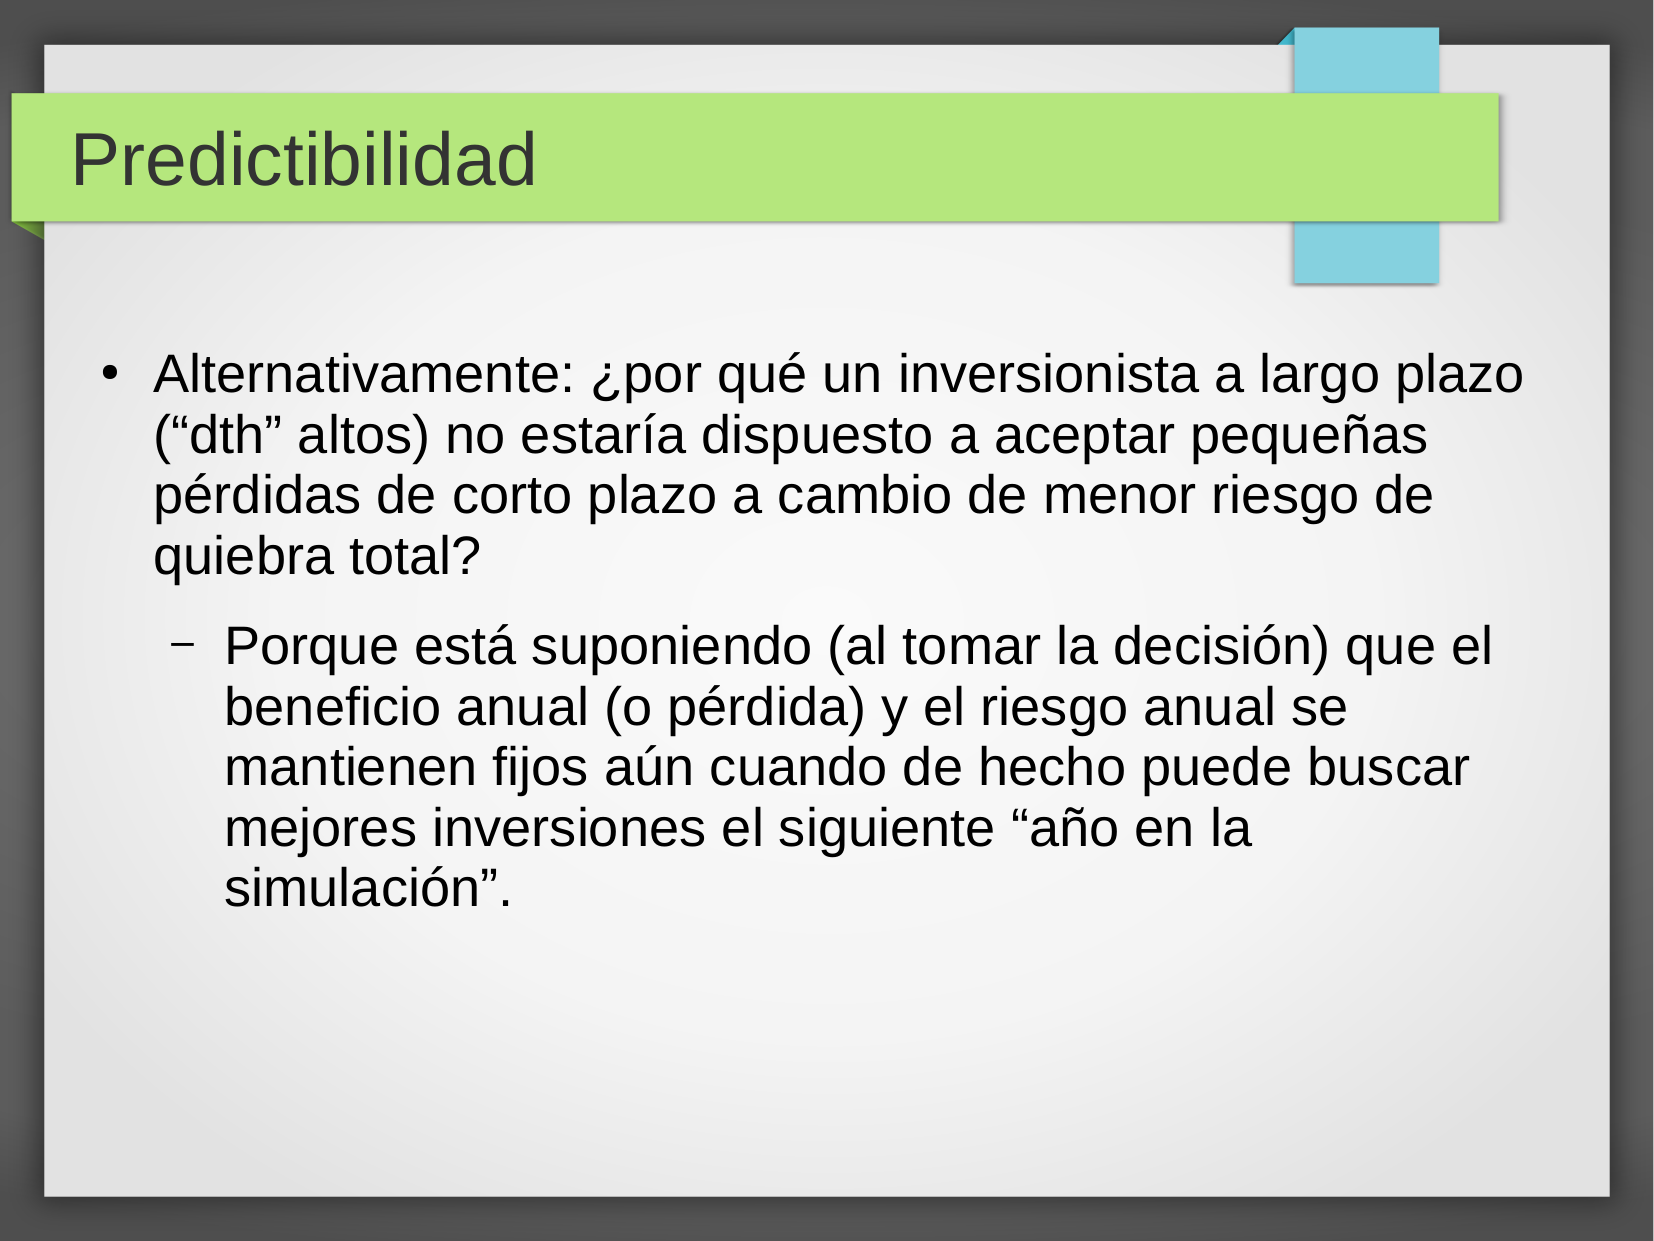

# Predictibilidad
Alternativamente: ¿por qué un inversionista a largo plazo (“dth” altos) no estaría dispuesto a aceptar pequeñas pérdidas de corto plazo a cambio de menor riesgo de quiebra total?
Porque está suponiendo (al tomar la decisión) que el beneficio anual (o pérdida) y el riesgo anual se mantienen fijos aún cuando de hecho puede buscar mejores inversiones el siguiente “año en la simulación”.